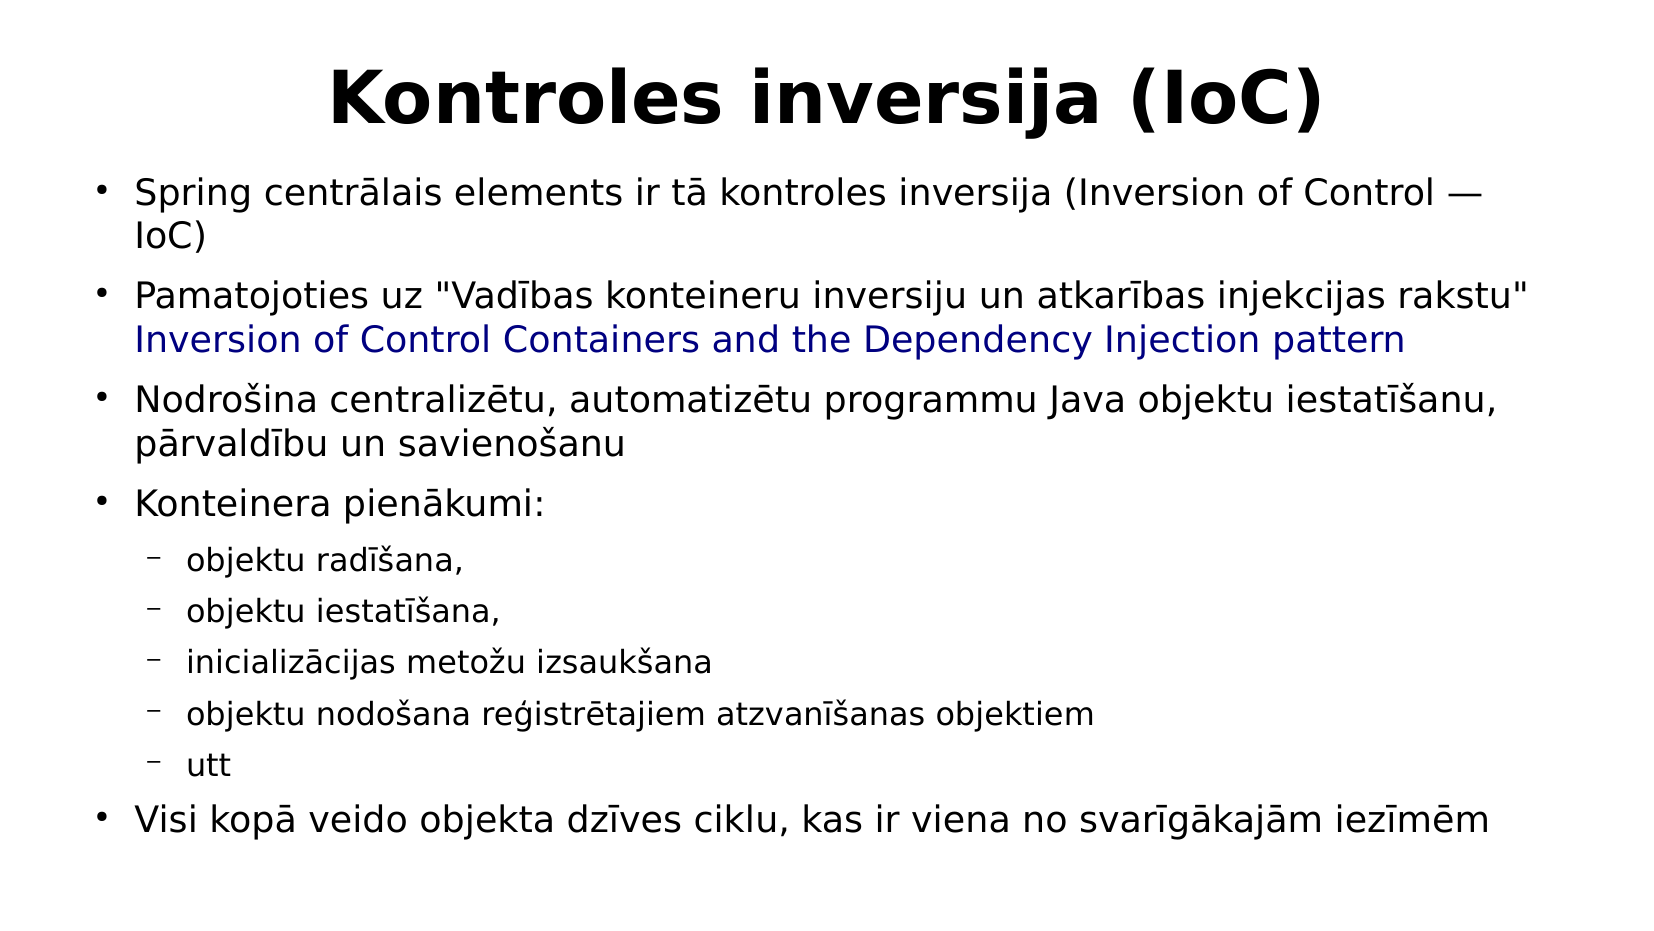

# Kontroles inversija (IoC)
Spring centrālais elements ir tā kontroles inversija (Inversion of Control — IoC)
Pamatojoties uz "Vadības konteineru inversiju un atkarības injekcijas rakstu"
Inversion of Control Containers and the Dependency Injection pattern
Nodrošina centralizētu, automatizētu programmu Java objektu iestatīšanu, pārvaldību un savienošanu
Konteinera pienākumi:
objektu radīšana,
objektu iestatīšana,
inicializācijas metožu izsaukšana
objektu nodošana reģistrētajiem atzvanīšanas objektiem
utt
Visi kopā veido objekta dzīves ciklu, kas ir viena no svarīgākajām iezīmēm